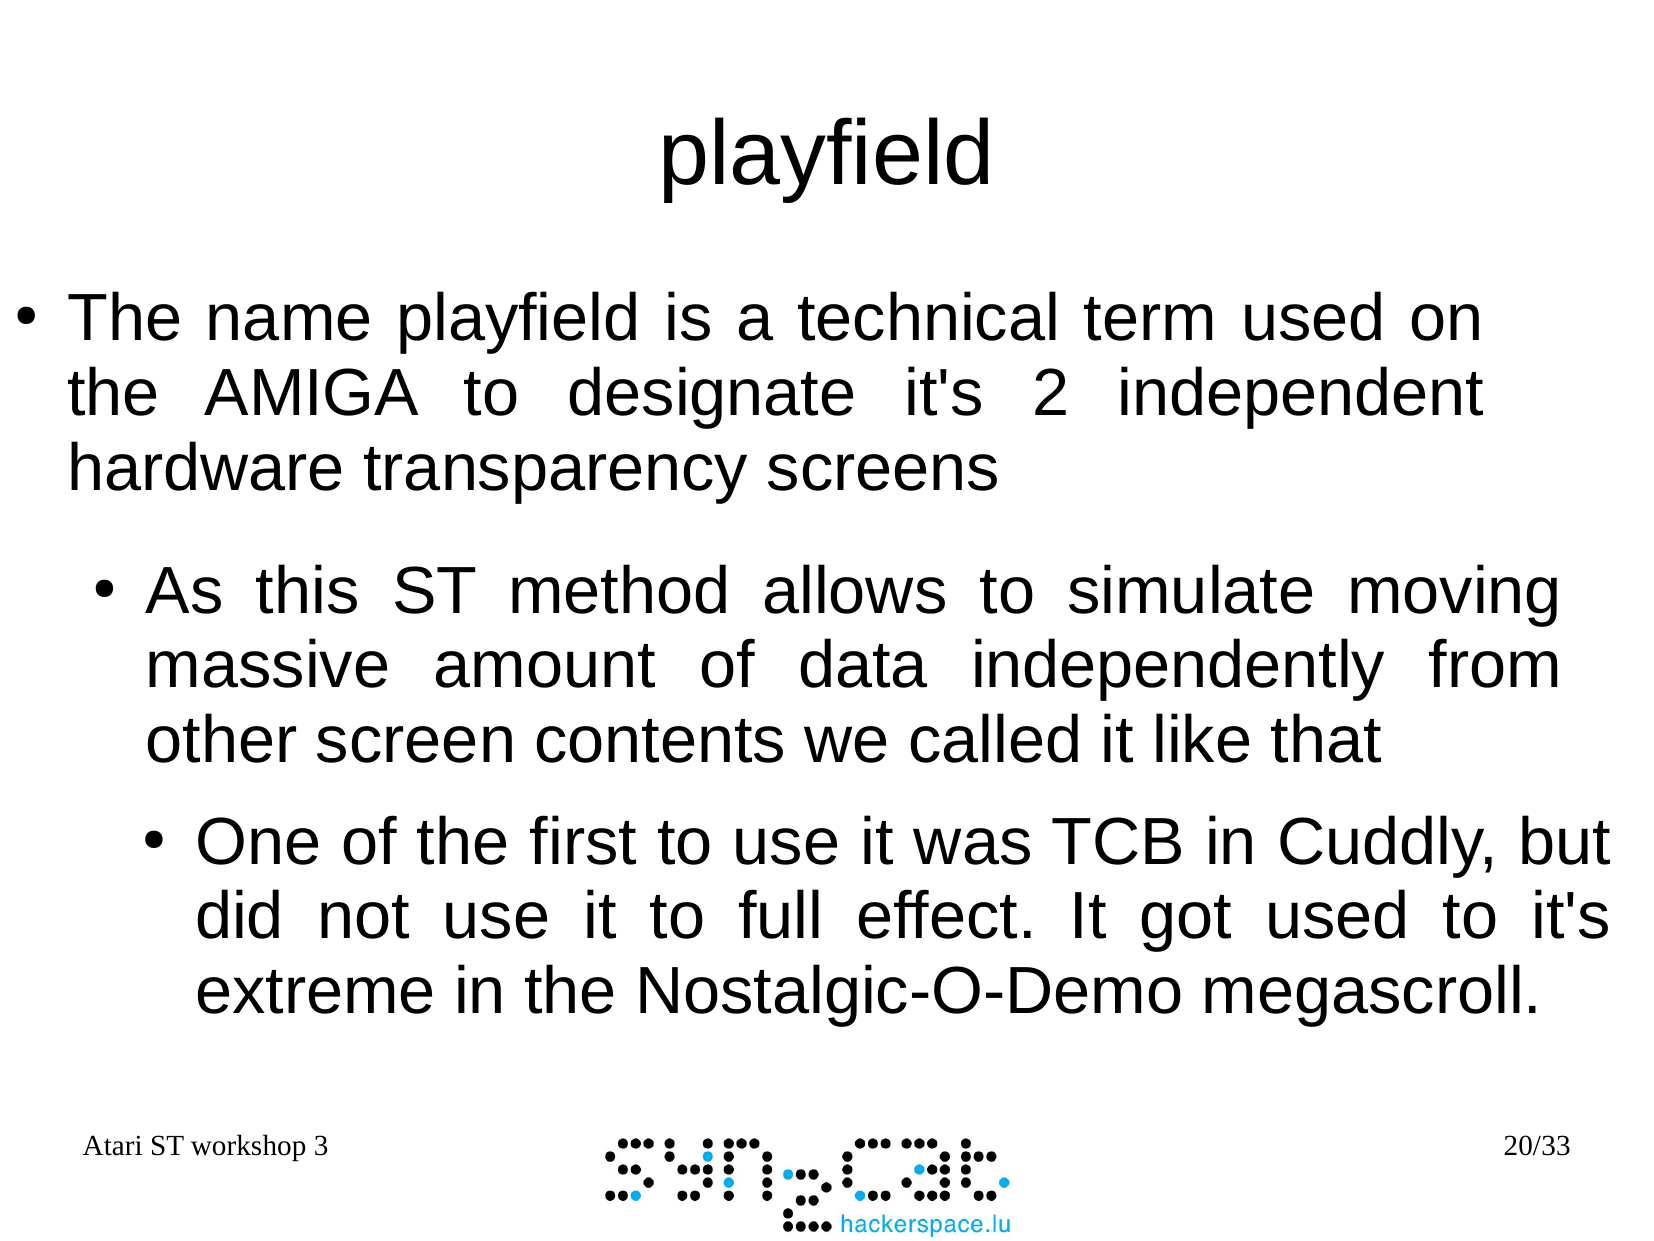

# playfield
The name playfield is a technical term used on the AMIGA to designate it's 2 independent hardware transparency screens
PLAYFIELD
As this ST method allows to simulate moving massive amount of data independently from other screen contents we called it like that
One of the first to use it was TCB in Cuddly, but did not use it to full effect. It got used to it's extreme in the Nostalgic-O-Demo megascroll.
20